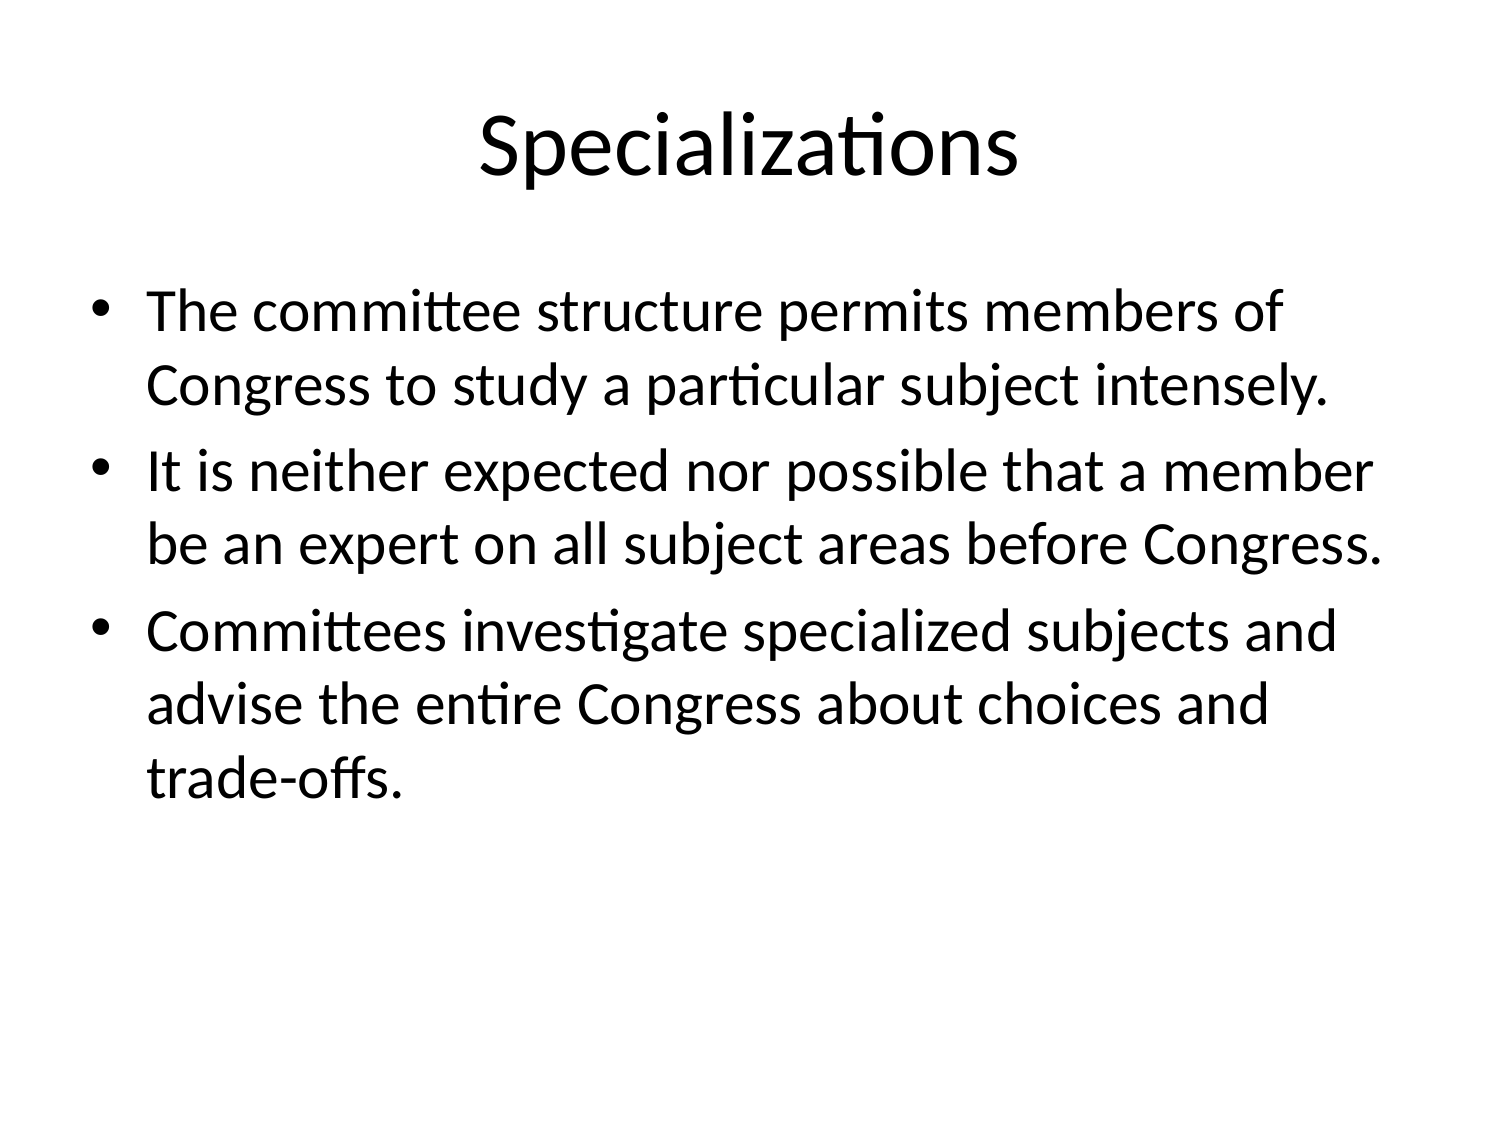

# Specializations
The committee structure permits members of Congress to study a particular subject intensely.
It is neither expected nor possible that a member be an expert on all subject areas before Congress.
Committees investigate specialized subjects and advise the entire Congress about choices and trade-offs.